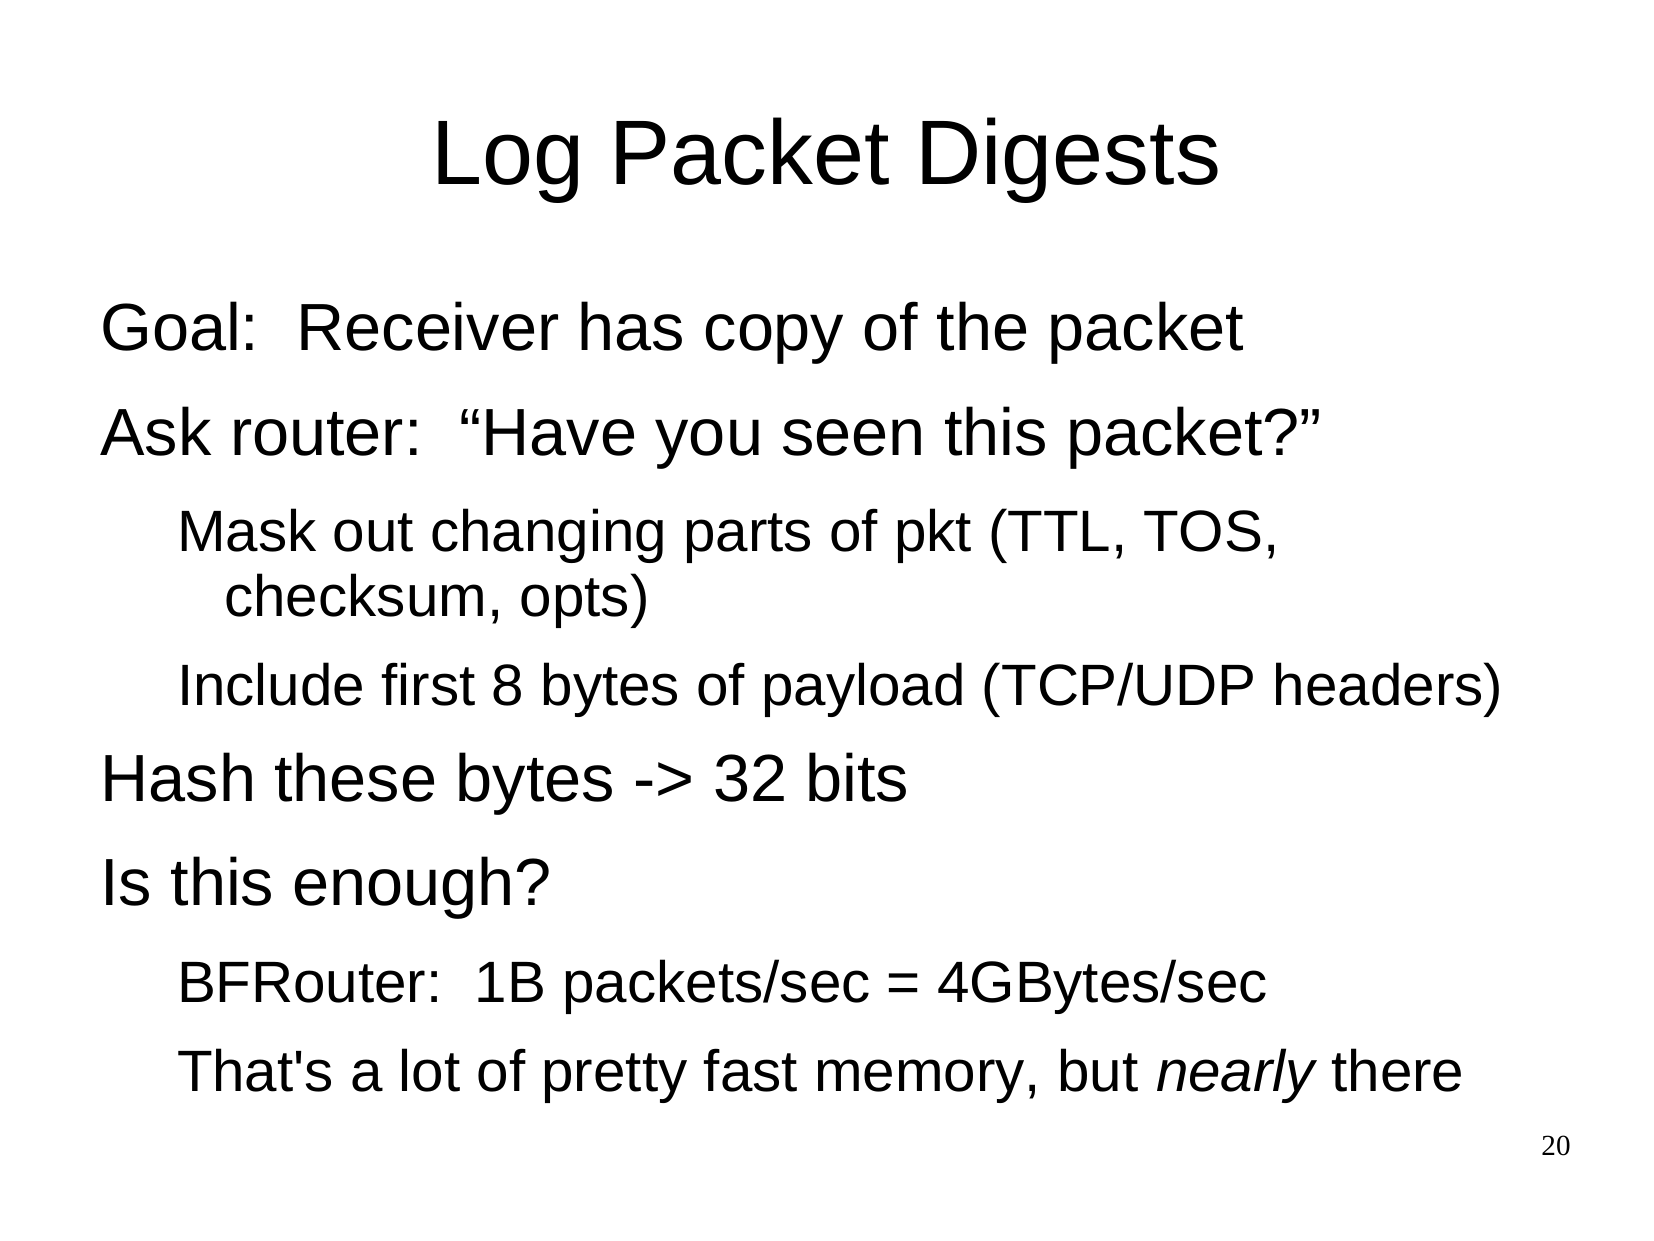

# Log Packet Digests
Goal: Receiver has copy of the packet
Ask router: “Have you seen this packet?”
Mask out changing parts of pkt (TTL, TOS, checksum, opts)
Include first 8 bytes of payload (TCP/UDP headers)
Hash these bytes -> 32 bits
Is this enough?
BFRouter: 1B packets/sec = 4GBytes/sec
That's a lot of pretty fast memory, but nearly there
20